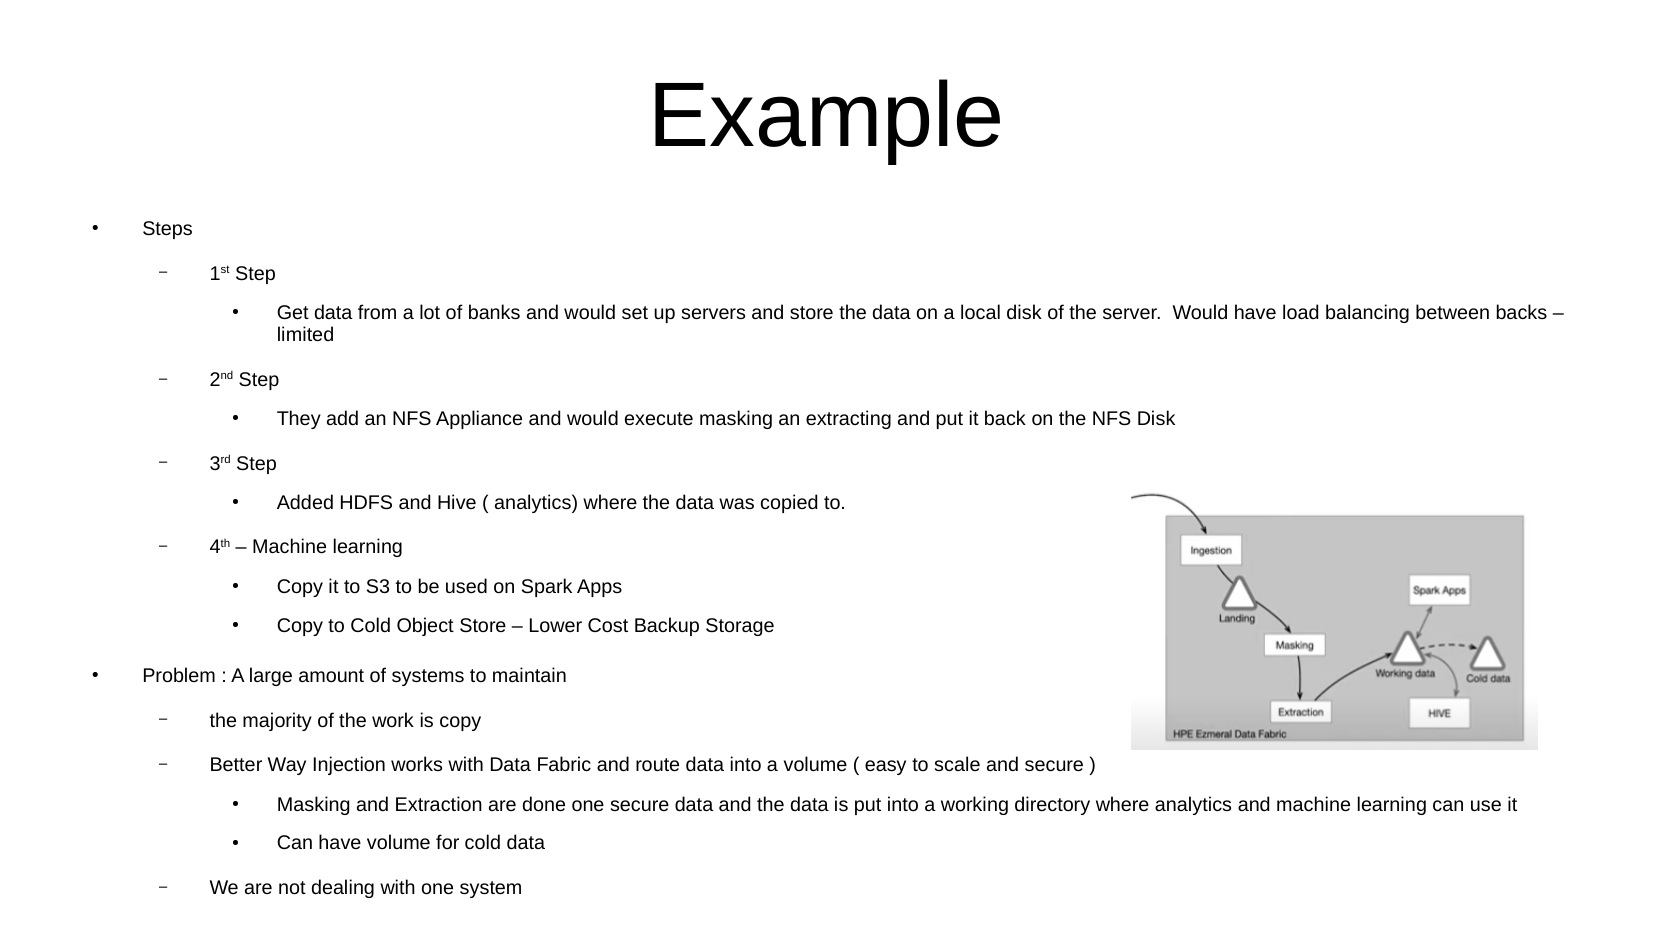

# Example
Steps
1st Step
Get data from a lot of banks and would set up servers and store the data on a local disk of the server. Would have load balancing between backs – limited
2nd Step
They add an NFS Appliance and would execute masking an extracting and put it back on the NFS Disk
3rd Step
Added HDFS and Hive ( analytics) where the data was copied to.
4th – Machine learning
Copy it to S3 to be used on Spark Apps
Copy to Cold Object Store – Lower Cost Backup Storage
Problem : A large amount of systems to maintain
the majority of the work is copy
Better Way Injection works with Data Fabric and route data into a volume ( easy to scale and secure )
Masking and Extraction are done one secure data and the data is put into a working directory where analytics and machine learning can use it
Can have volume for cold data
We are not dealing with one system